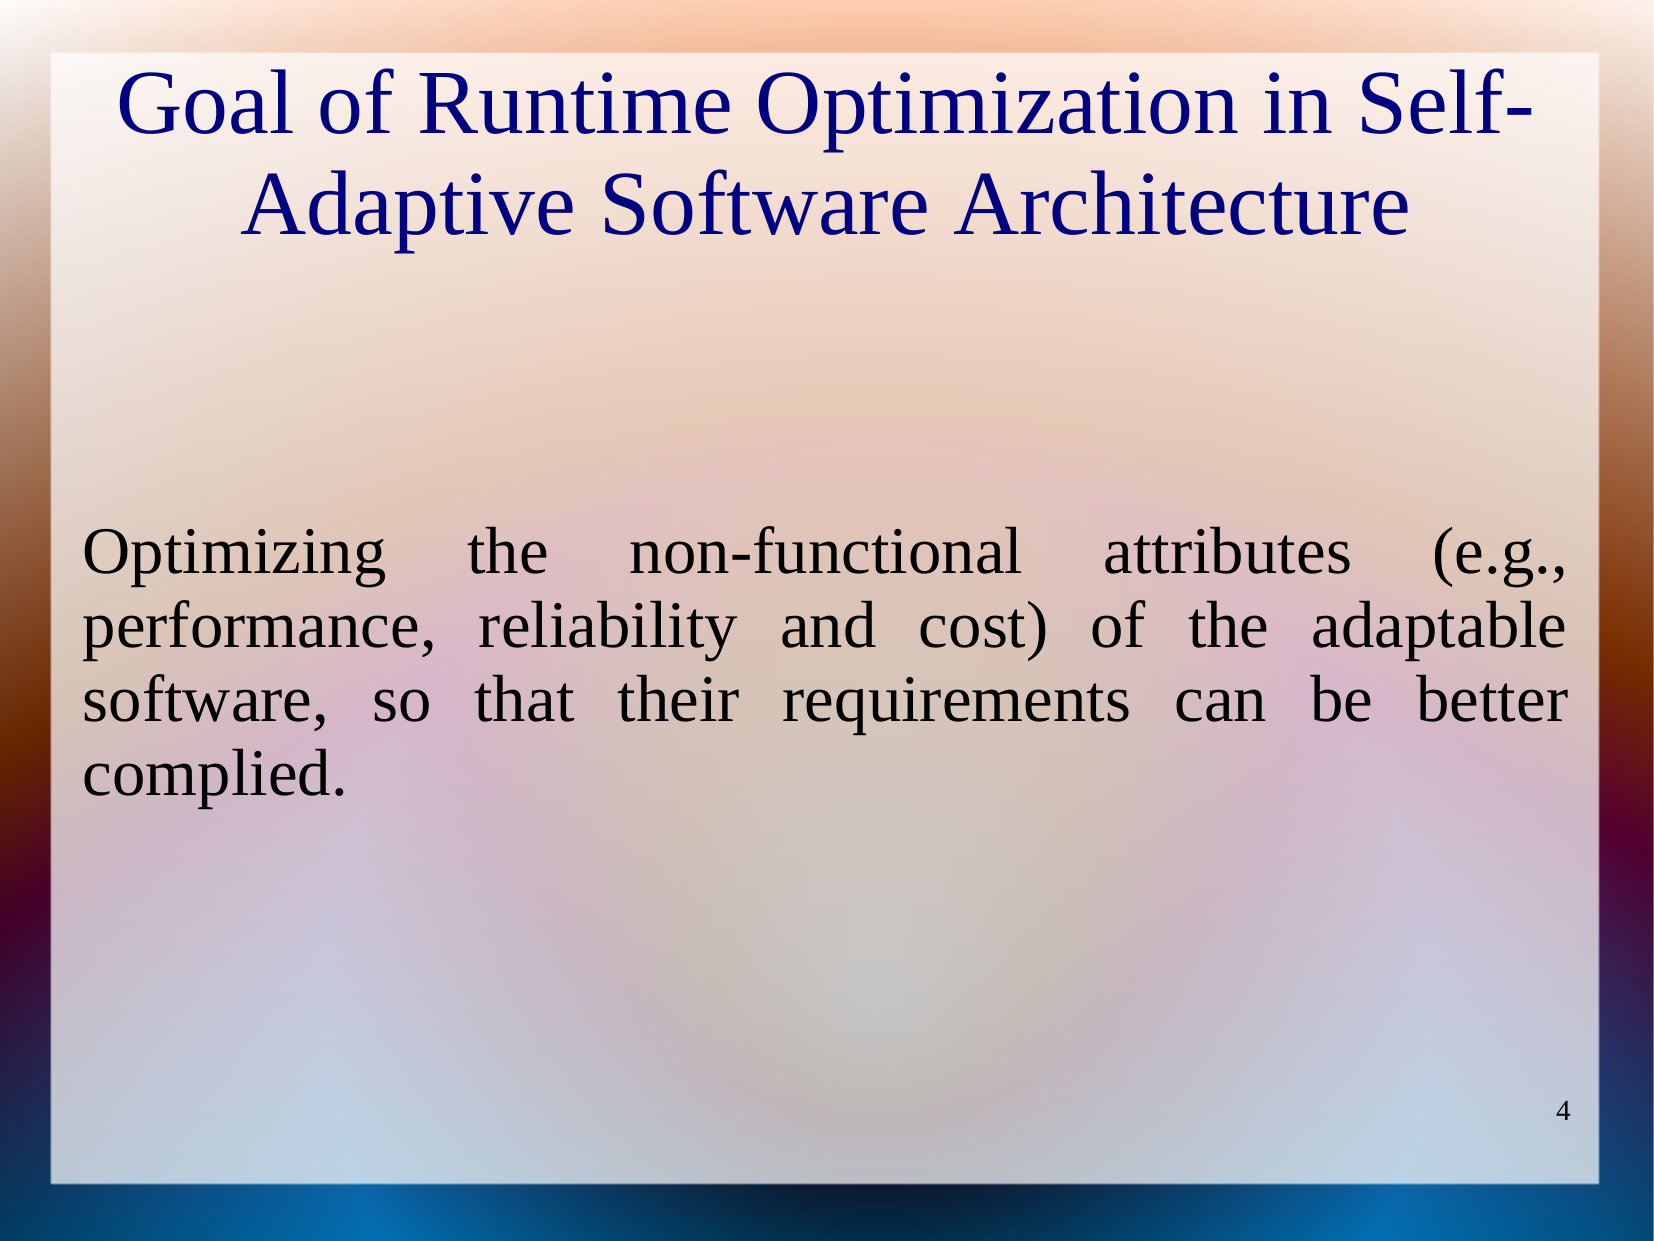

# Goal of Runtime Optimization in Self-Adaptive Software Architecture
Optimizing the non-functional attributes (e.g., performance, reliability and cost) of the adaptable software, so that their requirements can be better complied.
4